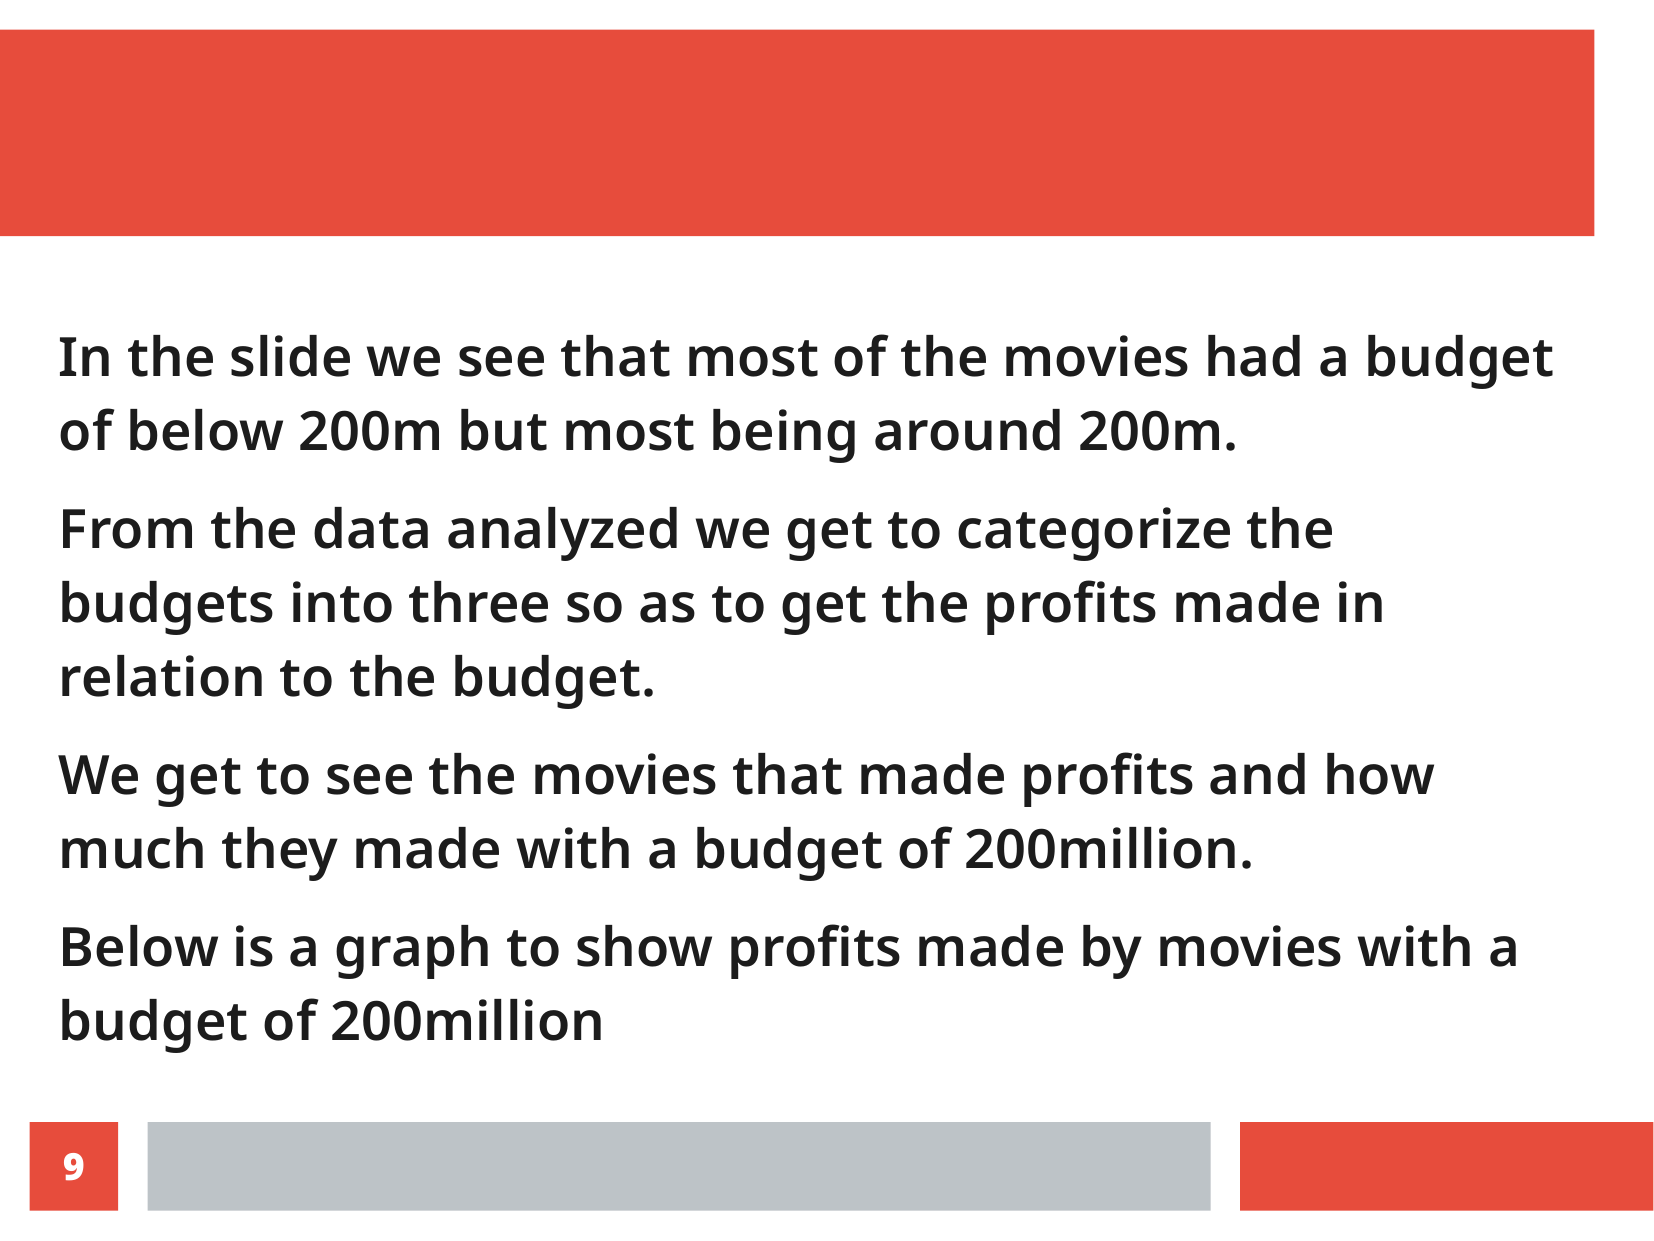

#
In the slide we see that most of the movies had a budget of below 200m but most being around 200m.
From the data analyzed we get to categorize the budgets into three so as to get the profits made in relation to the budget.
We get to see the movies that made profits and how much they made with a budget of 200million.
Below is a graph to show profits made by movies with a budget of 200million
9